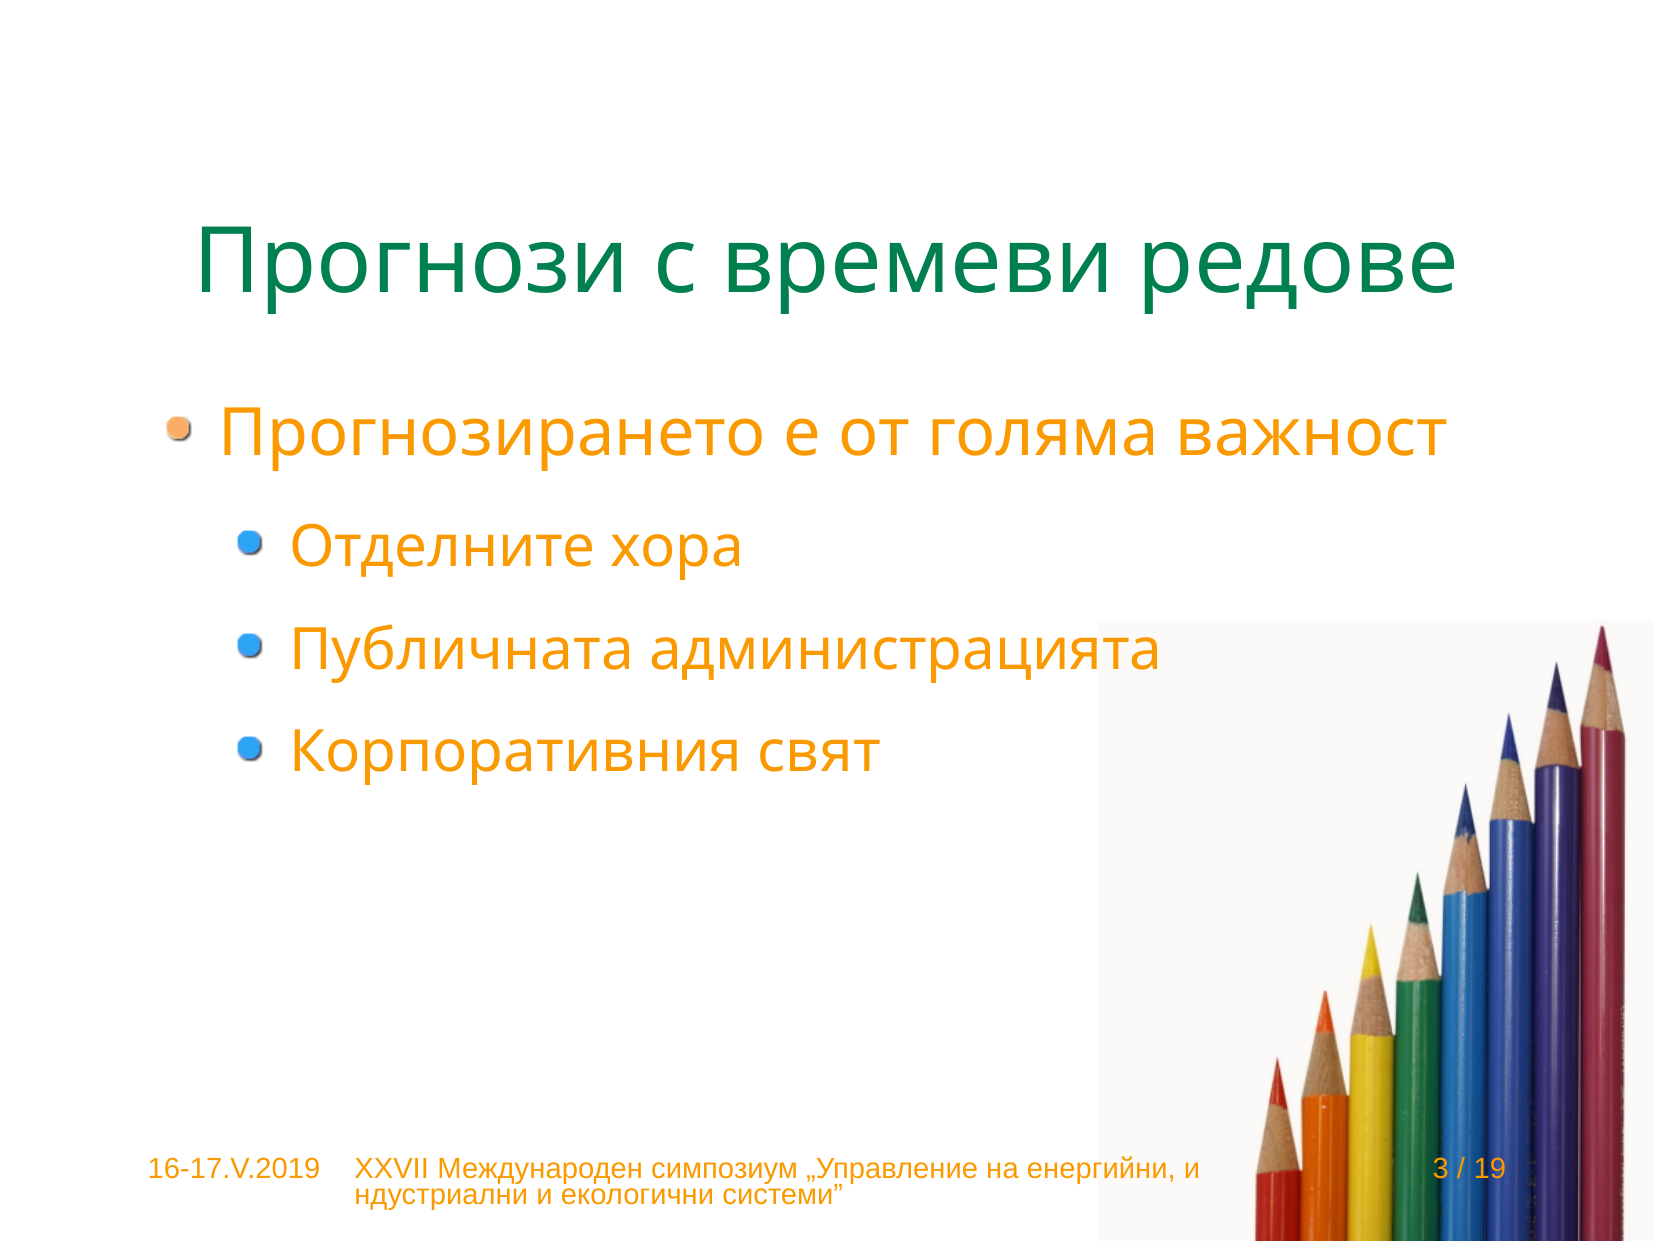

# Прогнози с времеви редове
Прогнозирането е от голяма важност
Отделните хора
Публичната администрацията
Корпоративния свят
16-17.V.2019
XXVII Международен симпозиум „Управление на енергийни, индустриални и екологични системи”
3